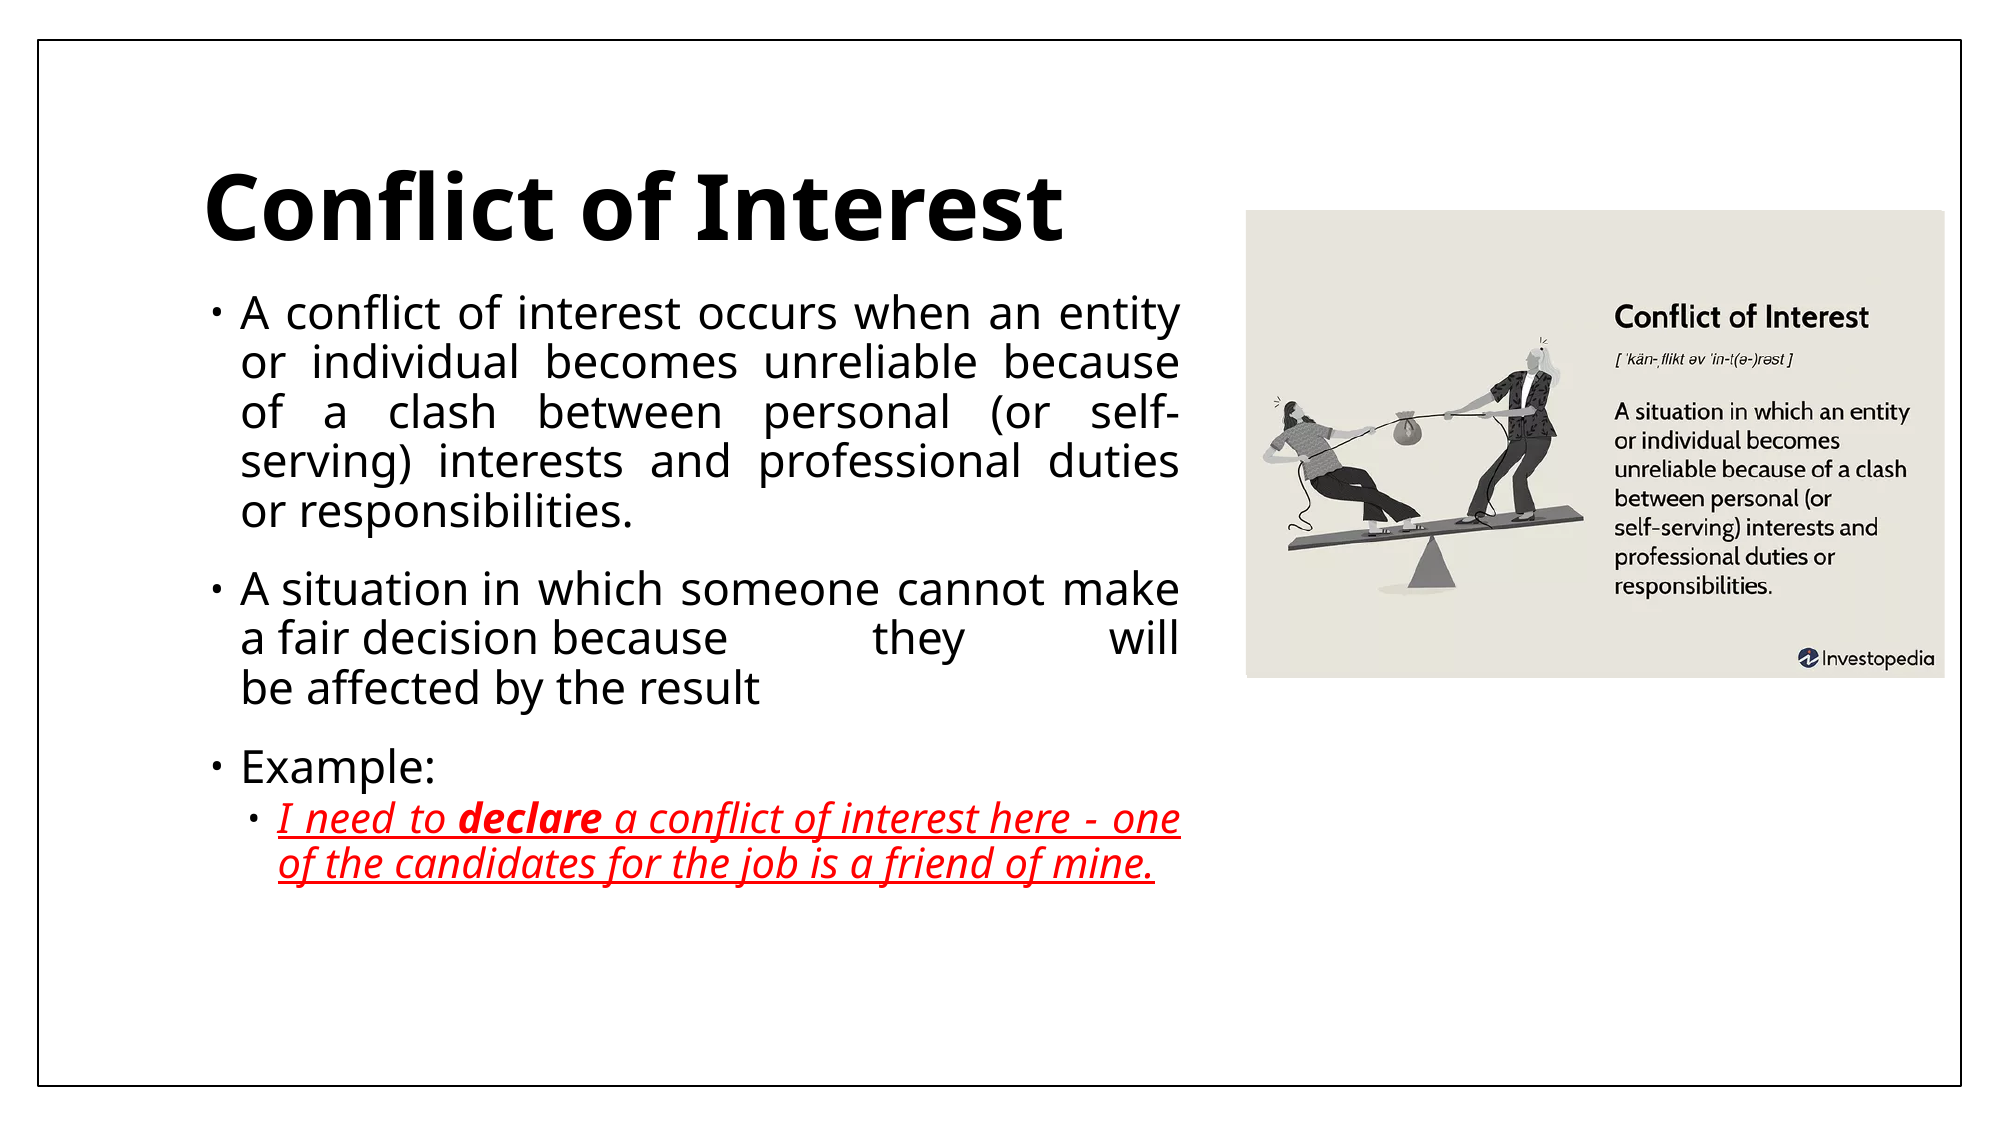

# Conflict of Interest
A conflict of interest occurs when an entity or individual becomes unreliable because of a clash between personal (or self-serving) interests and professional duties or responsibilities.
A situation in which someone cannot make a fair decision because they will be affected by the result
Example:
I need to declare a conflict of interest here - one of the candidates for the job is a friend of mine.